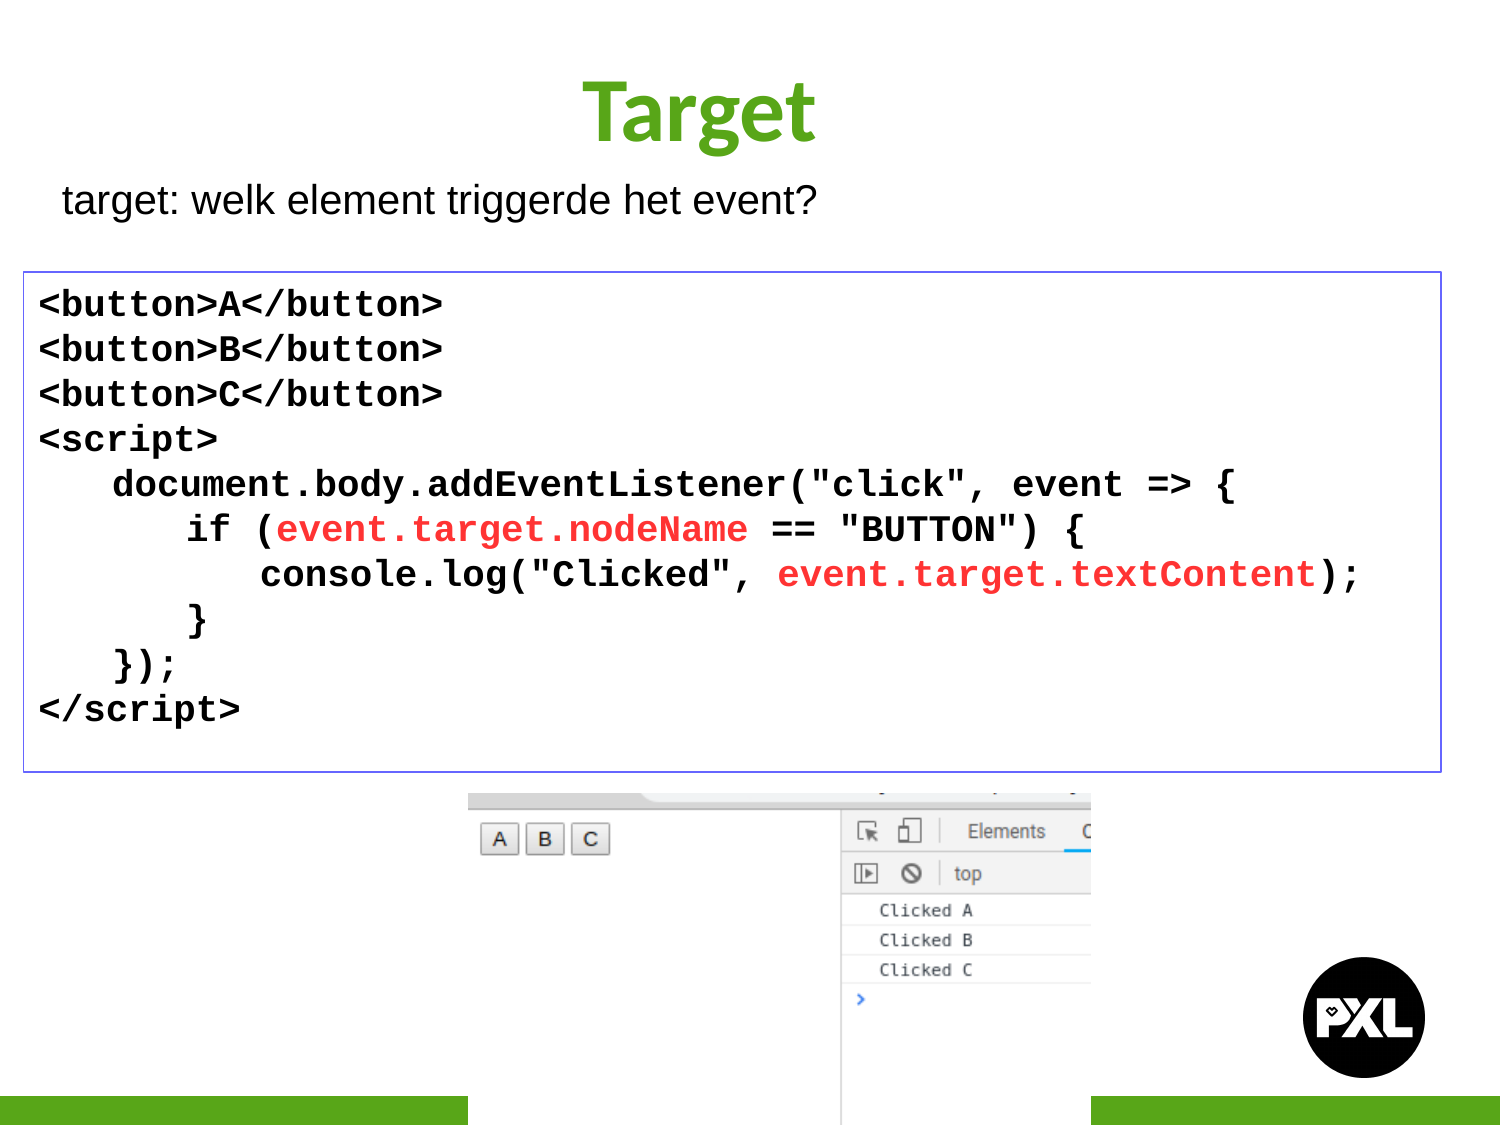

Target
target: welk element triggerde het event?
<button>A</button>
<button>B</button>
<button>C</button>
<script>
	document.body.addEventListener("click", event => {
		if (event.target.nodeName == "BUTTON") {
			console.log("Clicked", event.target.textContent);
		}
	});
</script>